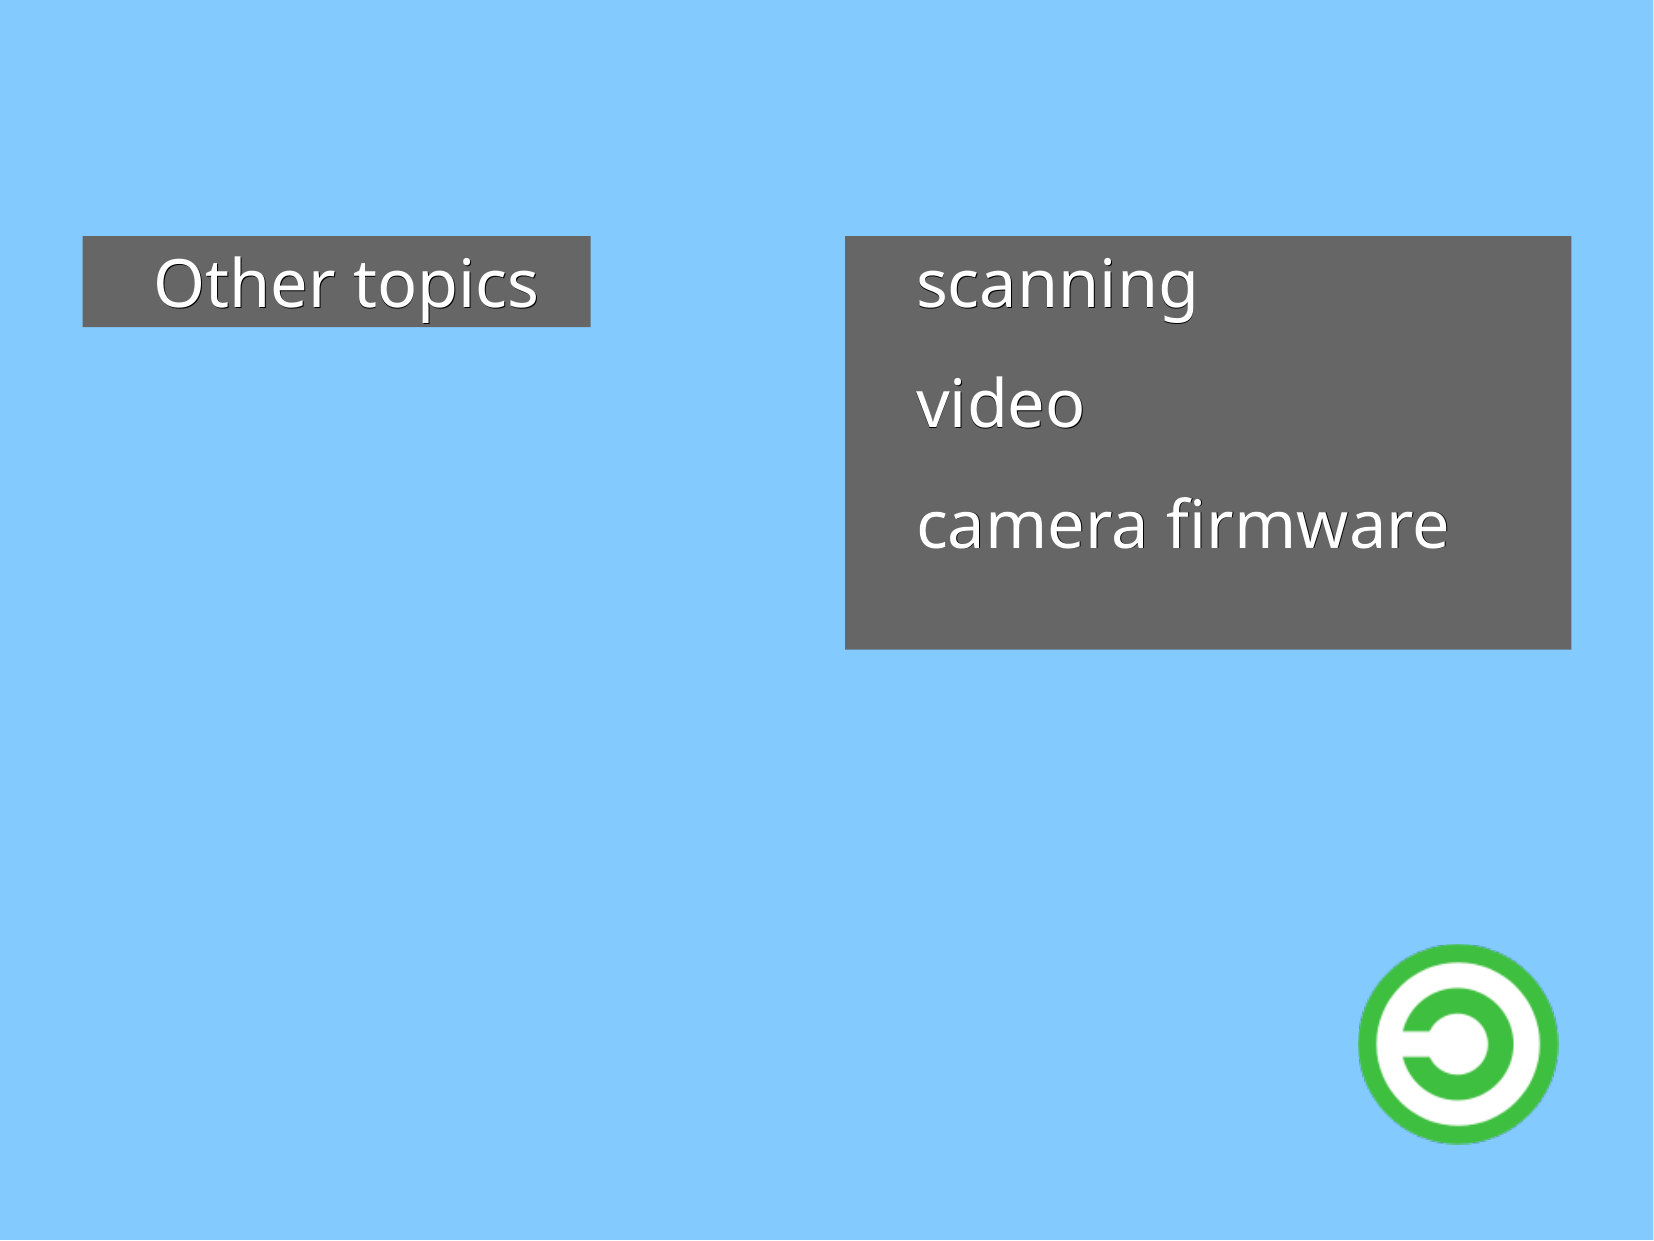

# Other topics
scanning
video
camera firmware